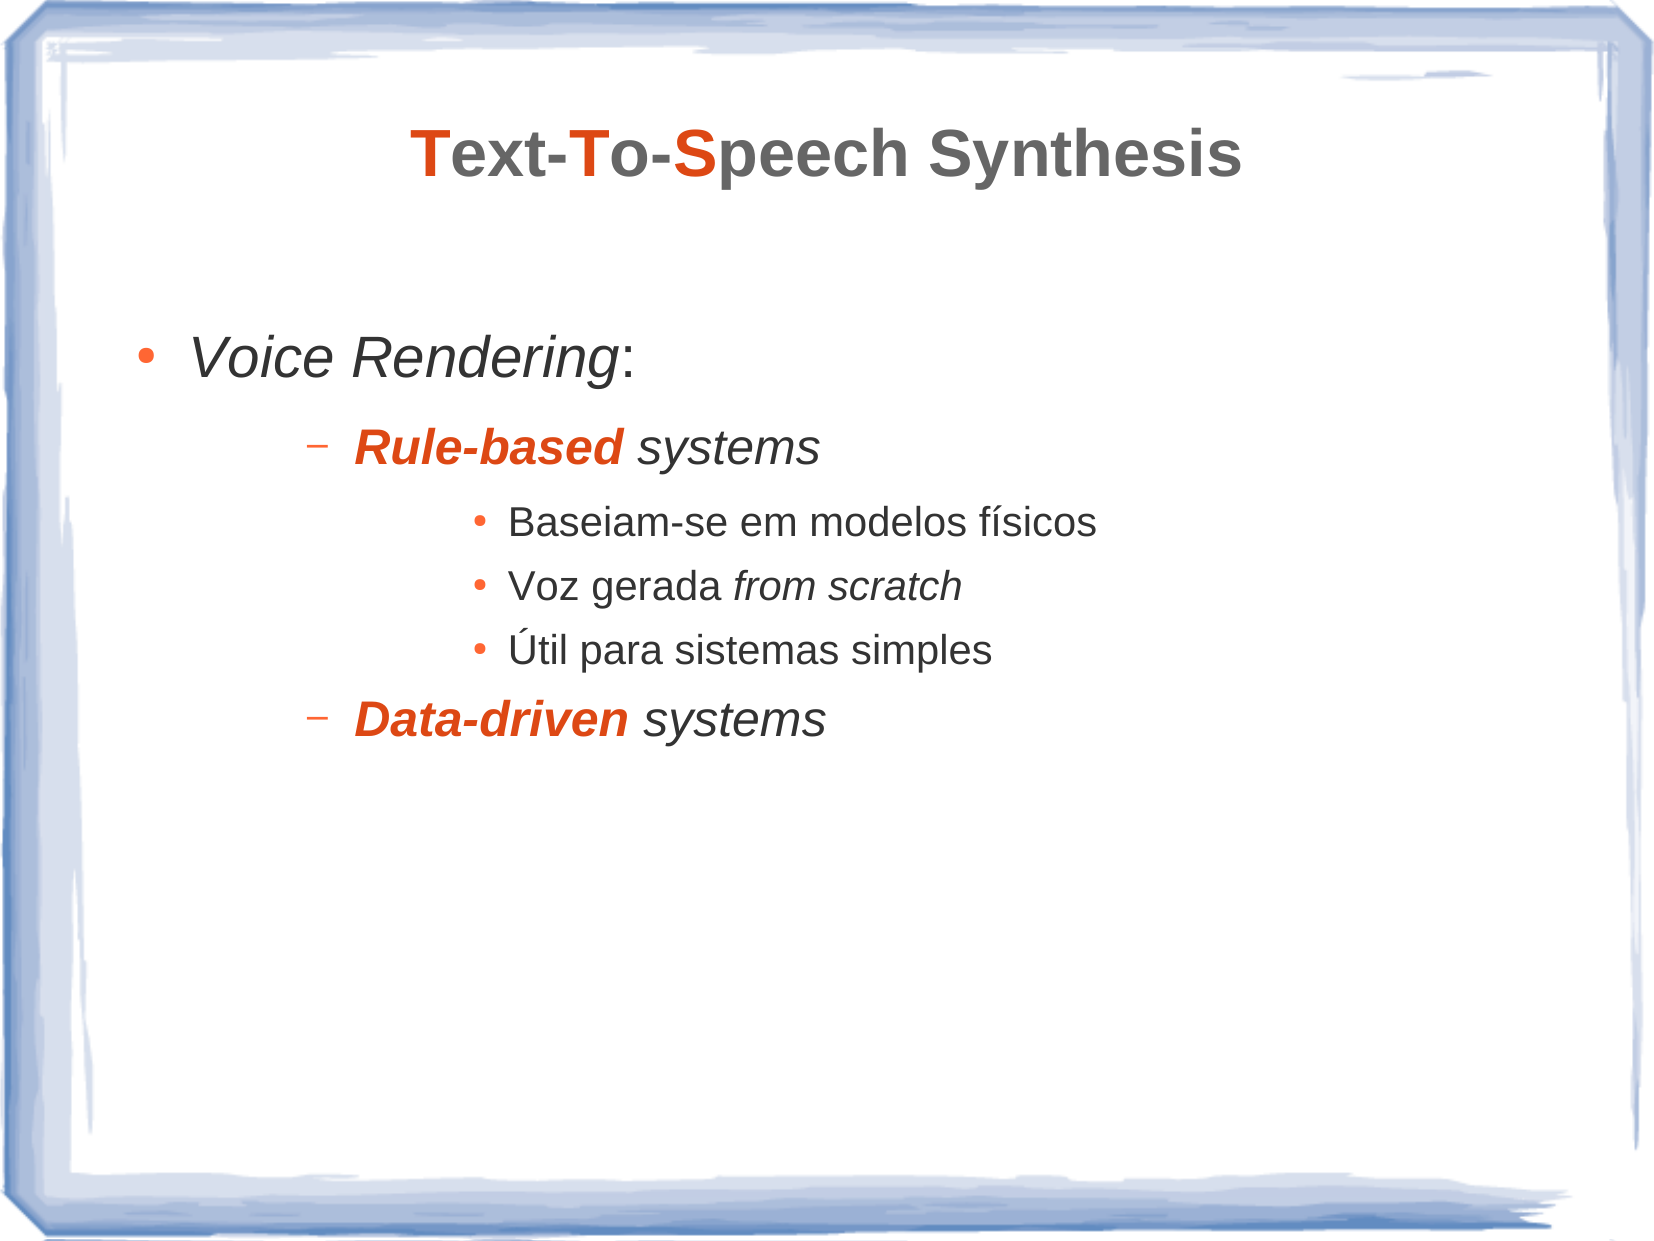

# Text-To-Speech Synthesis
Voice Rendering:
Rule-based systems
Baseiam-se em modelos físicos
Voz gerada from scratch
Útil para sistemas simples
Data-driven systems